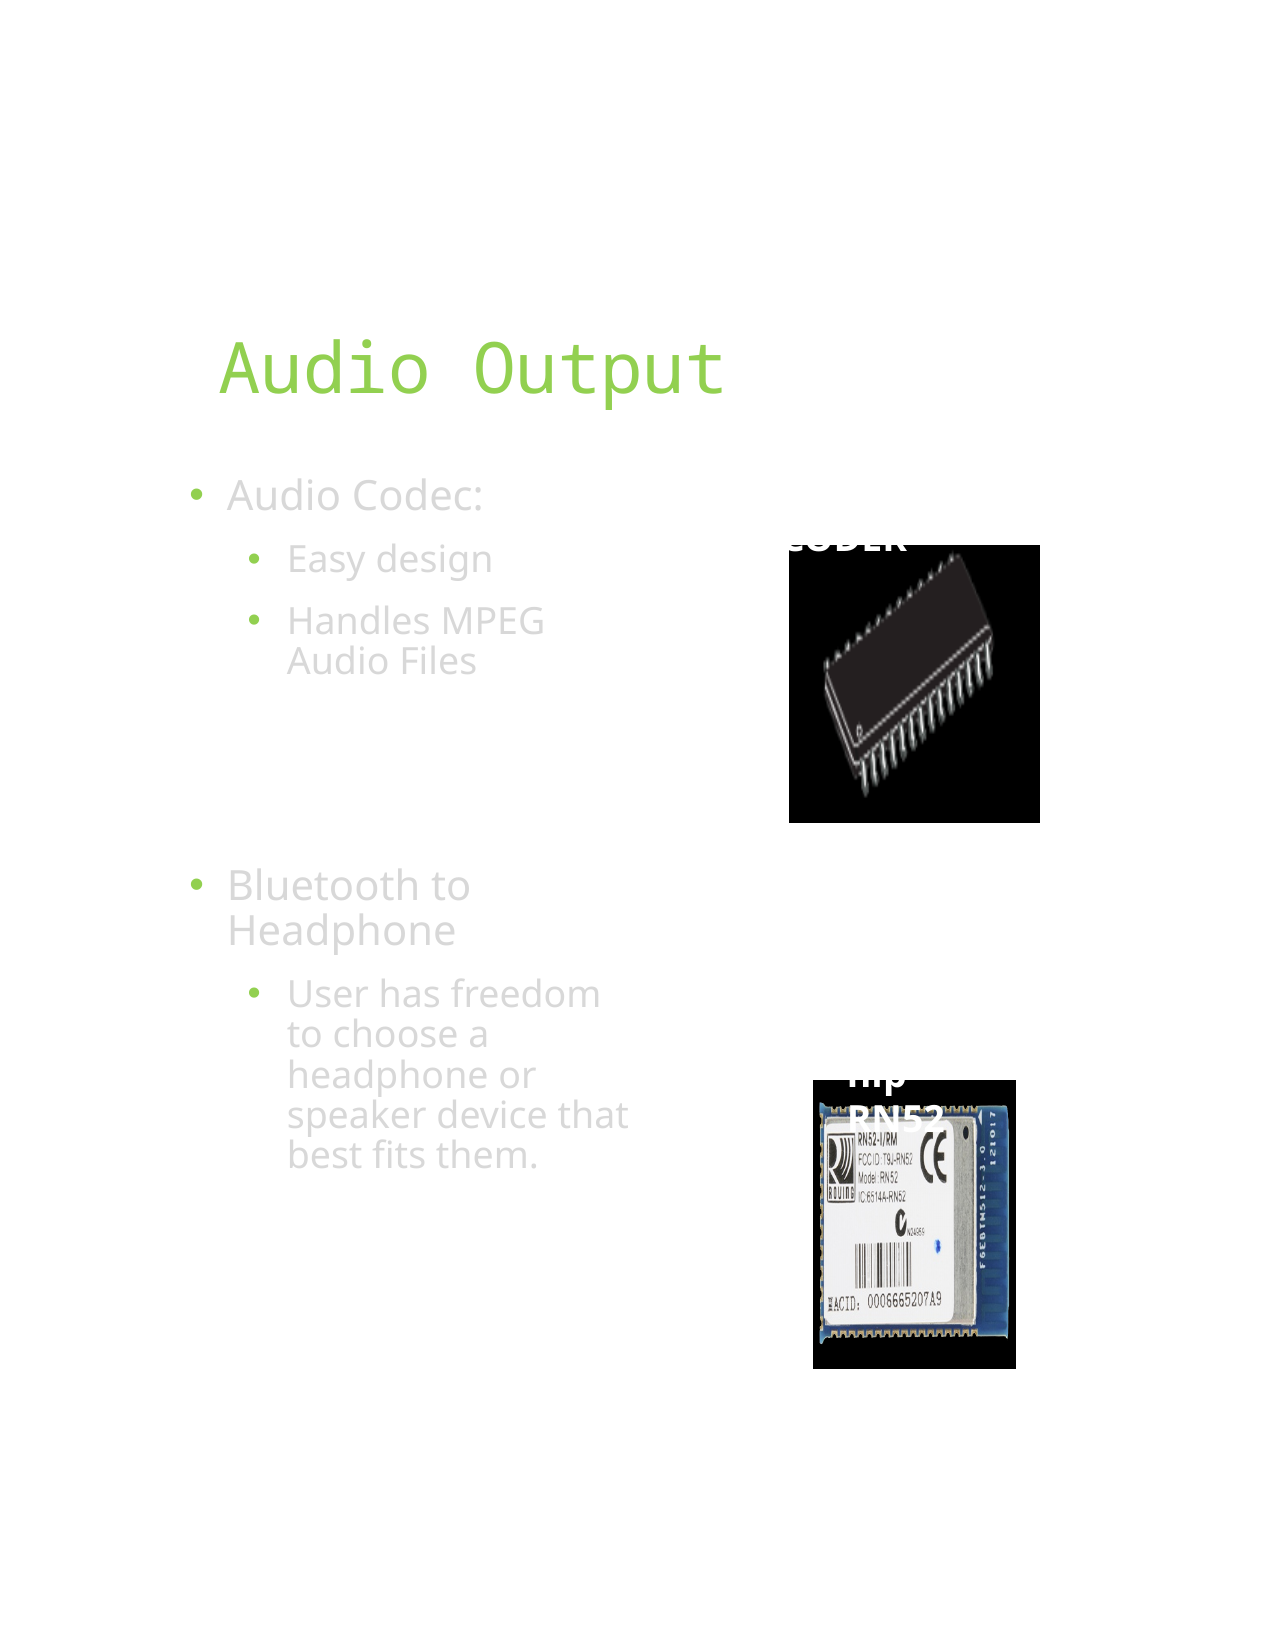

# Audio Output
STA013 MPEG 2.5 LAYER III AUDIO DECODER
Audio Codec:
Easy design
Handles MPEG Audio Files
Bluetooth to Headphone
User has freedom to choose a headphone or speaker device that best fits them.
Microchip RN52